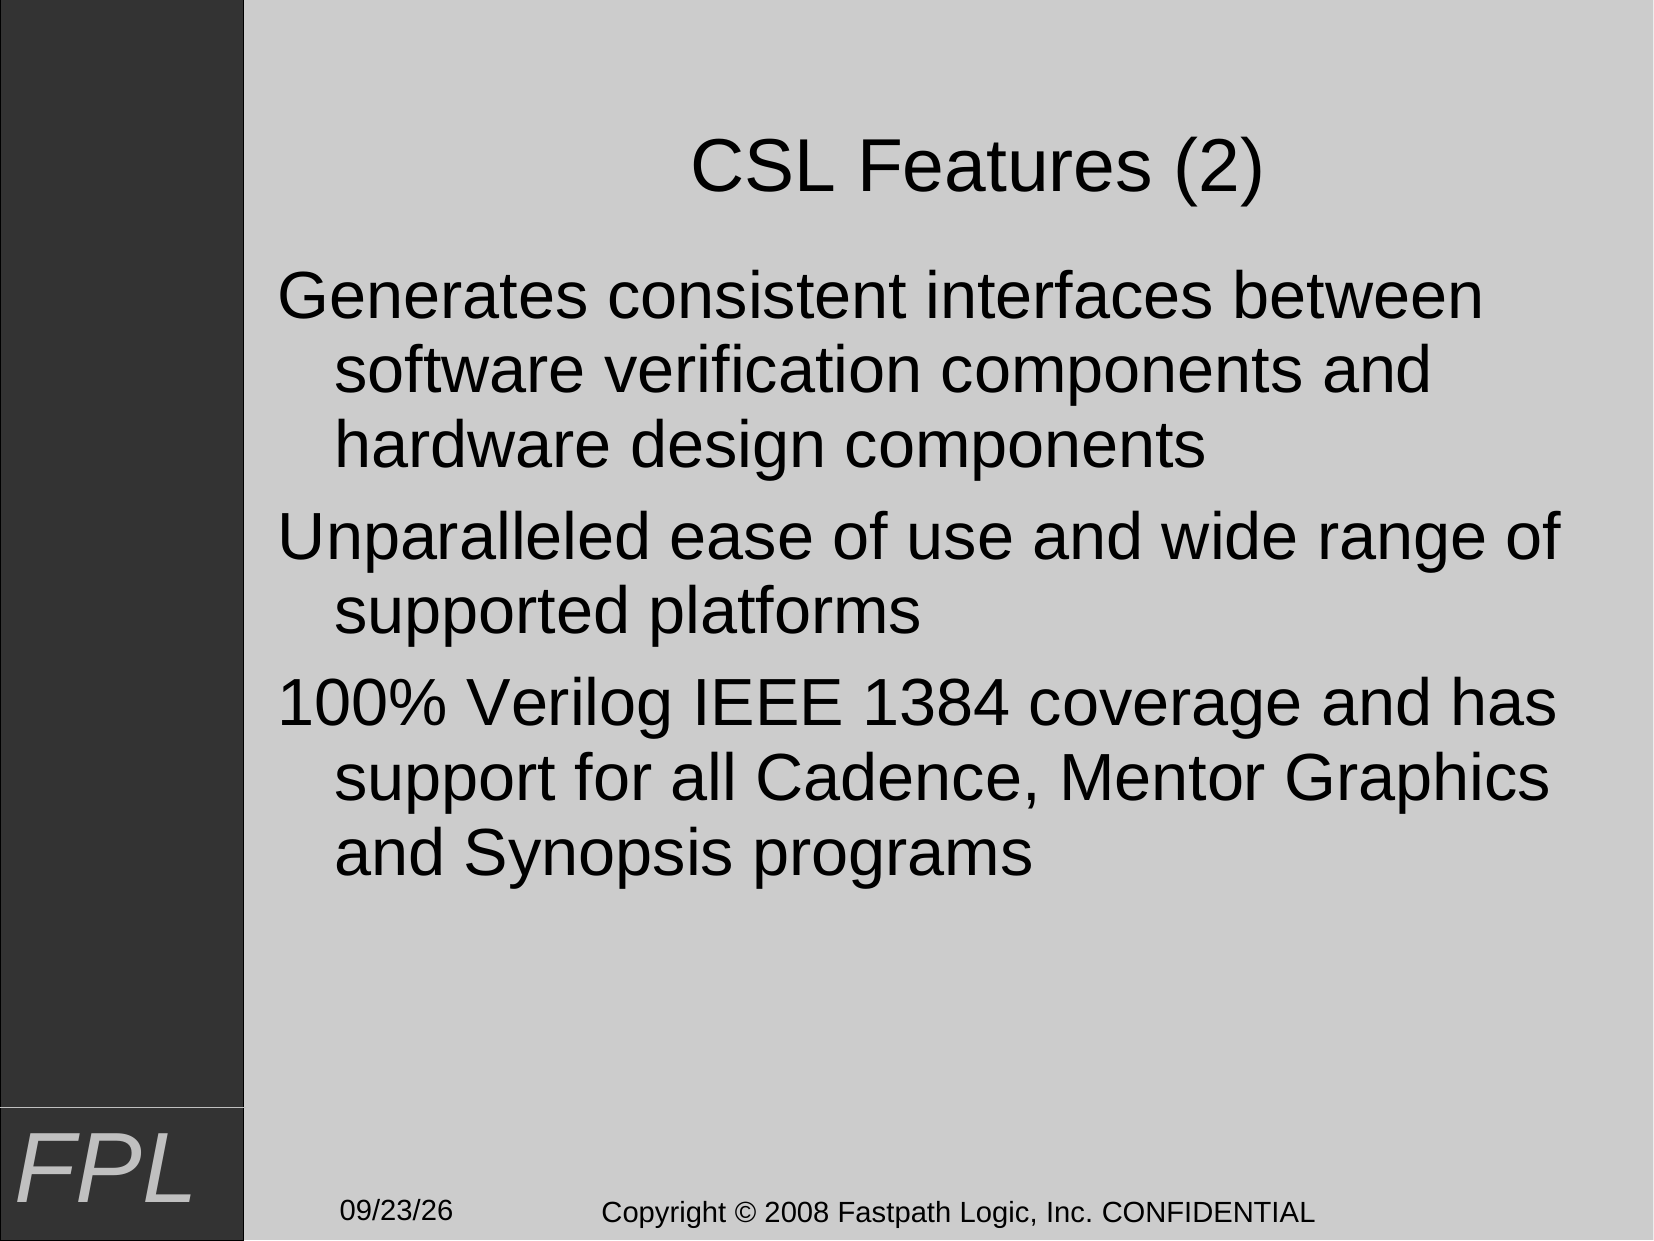

# CSL Features (2)
Generates consistent interfaces between software verification components and hardware design components
Unparalleled ease of use and wide range of supported platforms
100% Verilog IEEE 1384 coverage and has support for all Cadence, Mentor Graphics and Synopsis programs
Copyright Fastpath Logic Inc. @2007